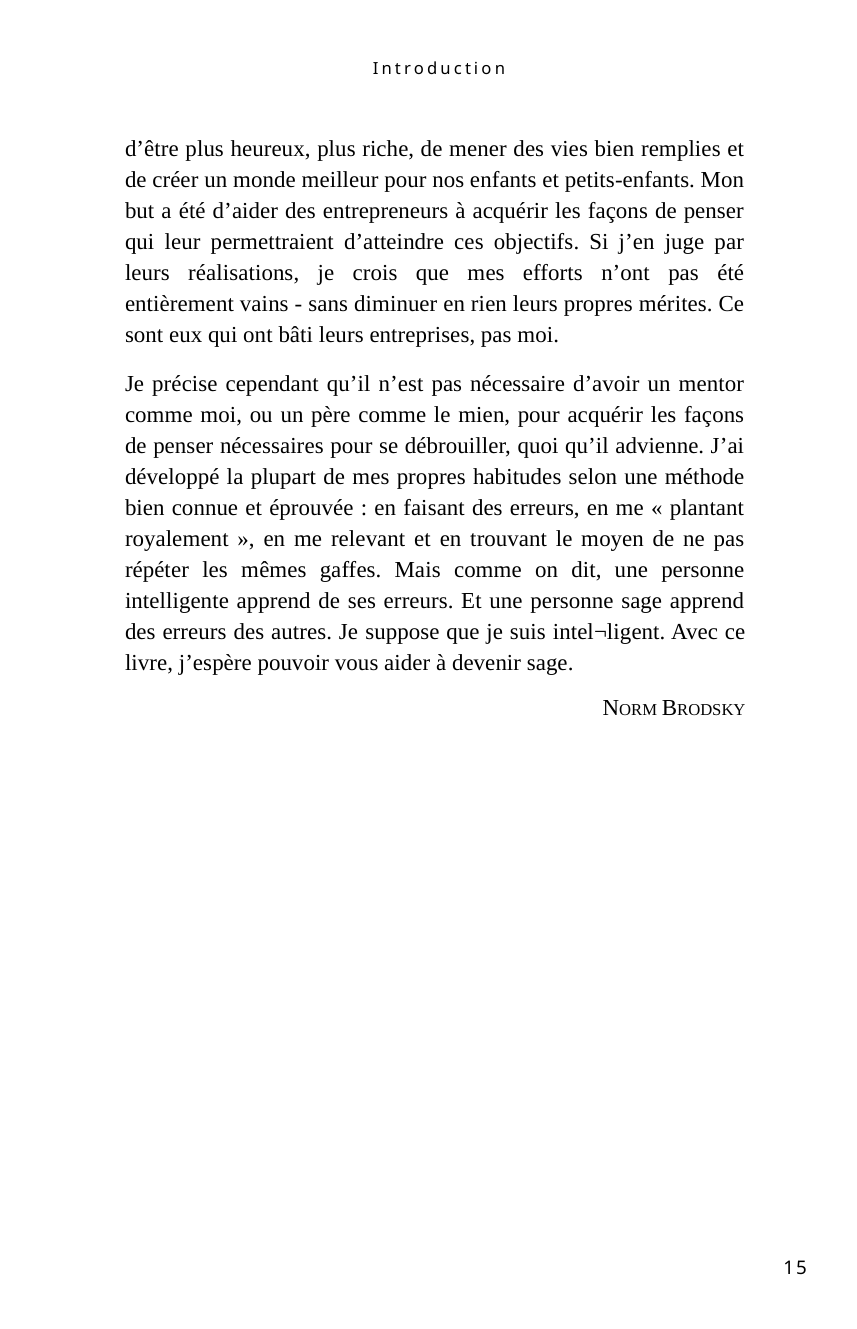

Introduction
d’être plus heureux, plus riche, de mener des vies bien remplies et de créer un monde meilleur pour nos enfants et petits-enfants. Mon but a été d’aider des entrepreneurs à acquérir les façons de penser qui leur permettraient d’atteindre ces objectifs. Si j’en juge par leurs réalisations, je crois que mes efforts n’ont pas été entièrement vains - sans diminuer en rien leurs propres mérites. Ce sont eux qui ont bâti leurs entreprises, pas moi.
Je précise cependant qu’il n’est pas nécessaire d’avoir un mentor comme moi, ou un père comme le mien, pour acquérir les façons de penser nécessaires pour se débrouiller, quoi qu’il advienne. J’ai développé la plupart de mes propres habitudes selon une méthode bien connue et éprouvée : en faisant des erreurs, en me « plantant royalement », en me relevant et en trouvant le moyen de ne pas répéter les mêmes gaffes. Mais comme on dit, une personne intelligente apprend de ses erreurs. Et une personne sage apprend des erreurs des autres. Je suppose que je suis intel¬ligent. Avec ce livre, j’espère pouvoir vous aider à devenir sage.
Norm Brodsky
15